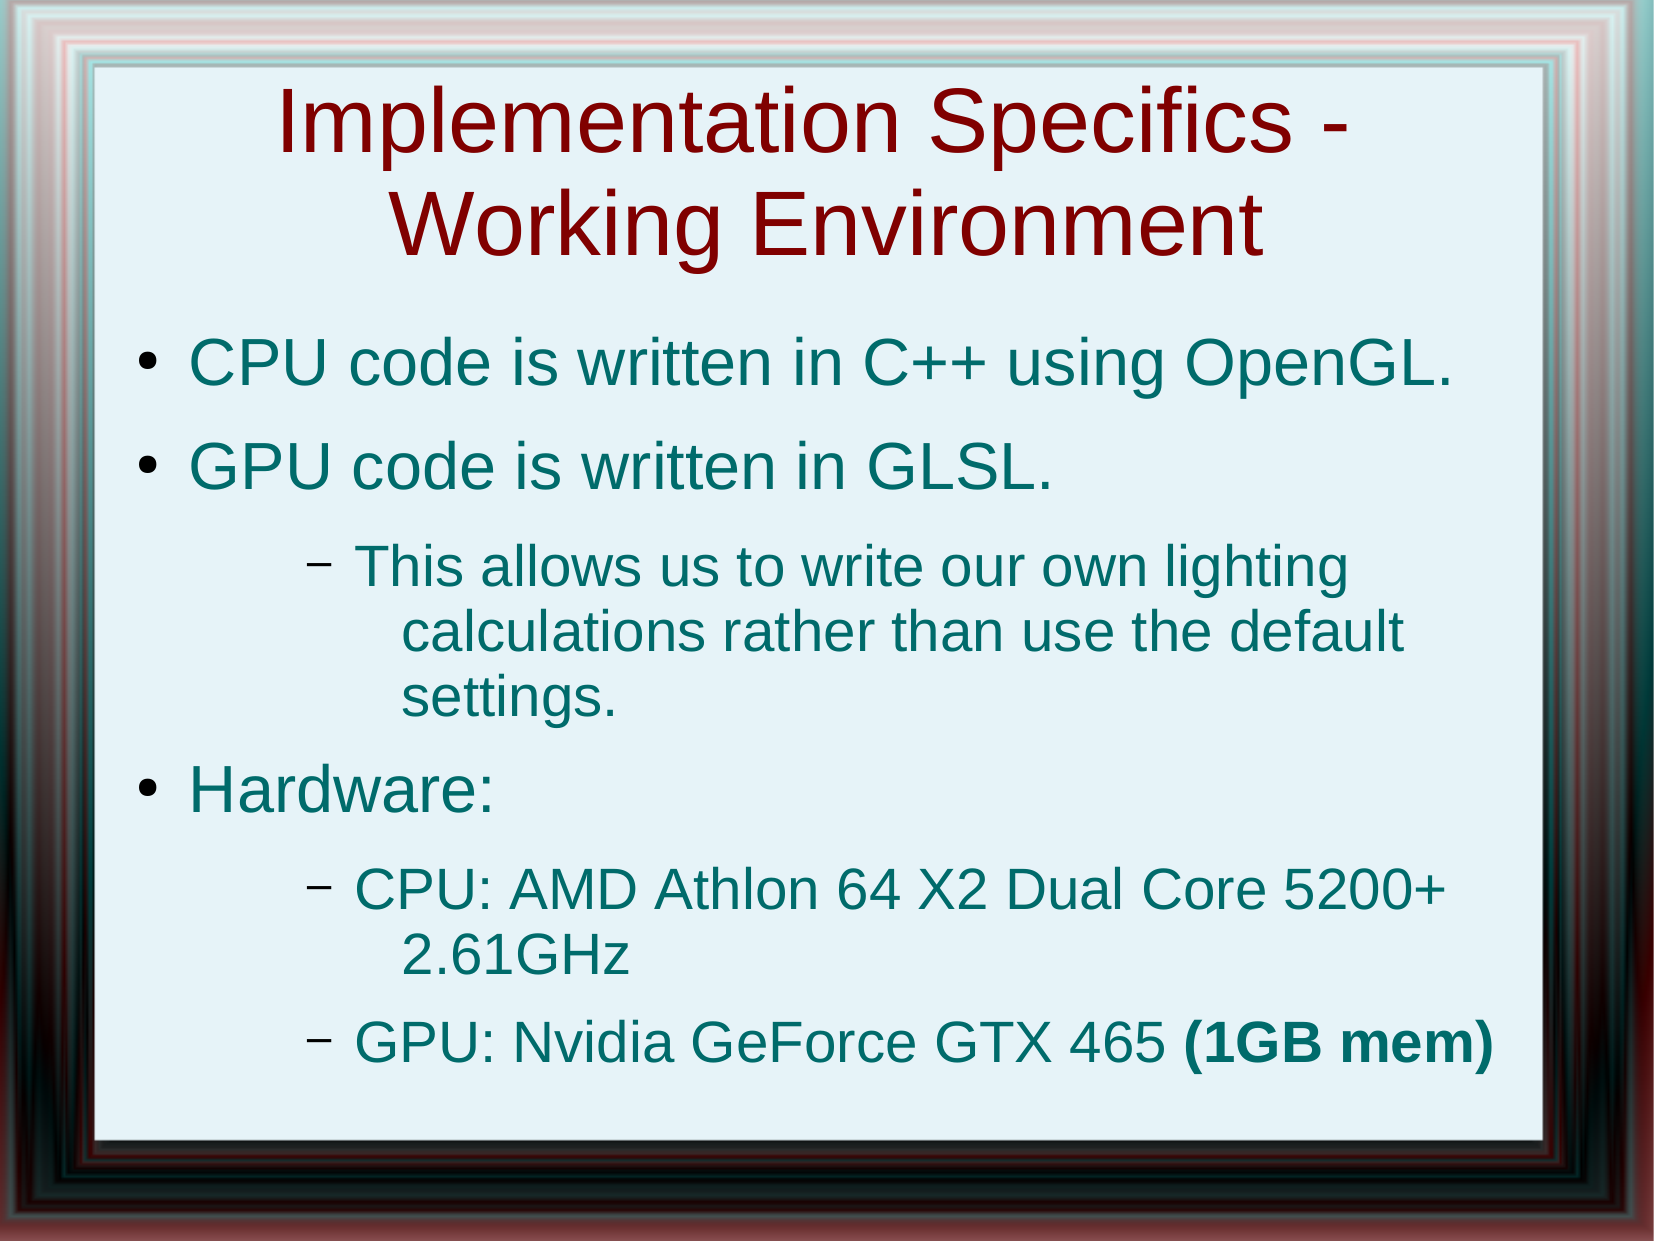

# Implementation Specifics - Working Environment
CPU code is written in C++ using OpenGL.
GPU code is written in GLSL.
This allows us to write our own lighting calculations rather than use the default settings.
Hardware:
CPU: AMD Athlon 64 X2 Dual Core 5200+ 2.61GHz
GPU: Nvidia GeForce GTX 465 (1GB mem)